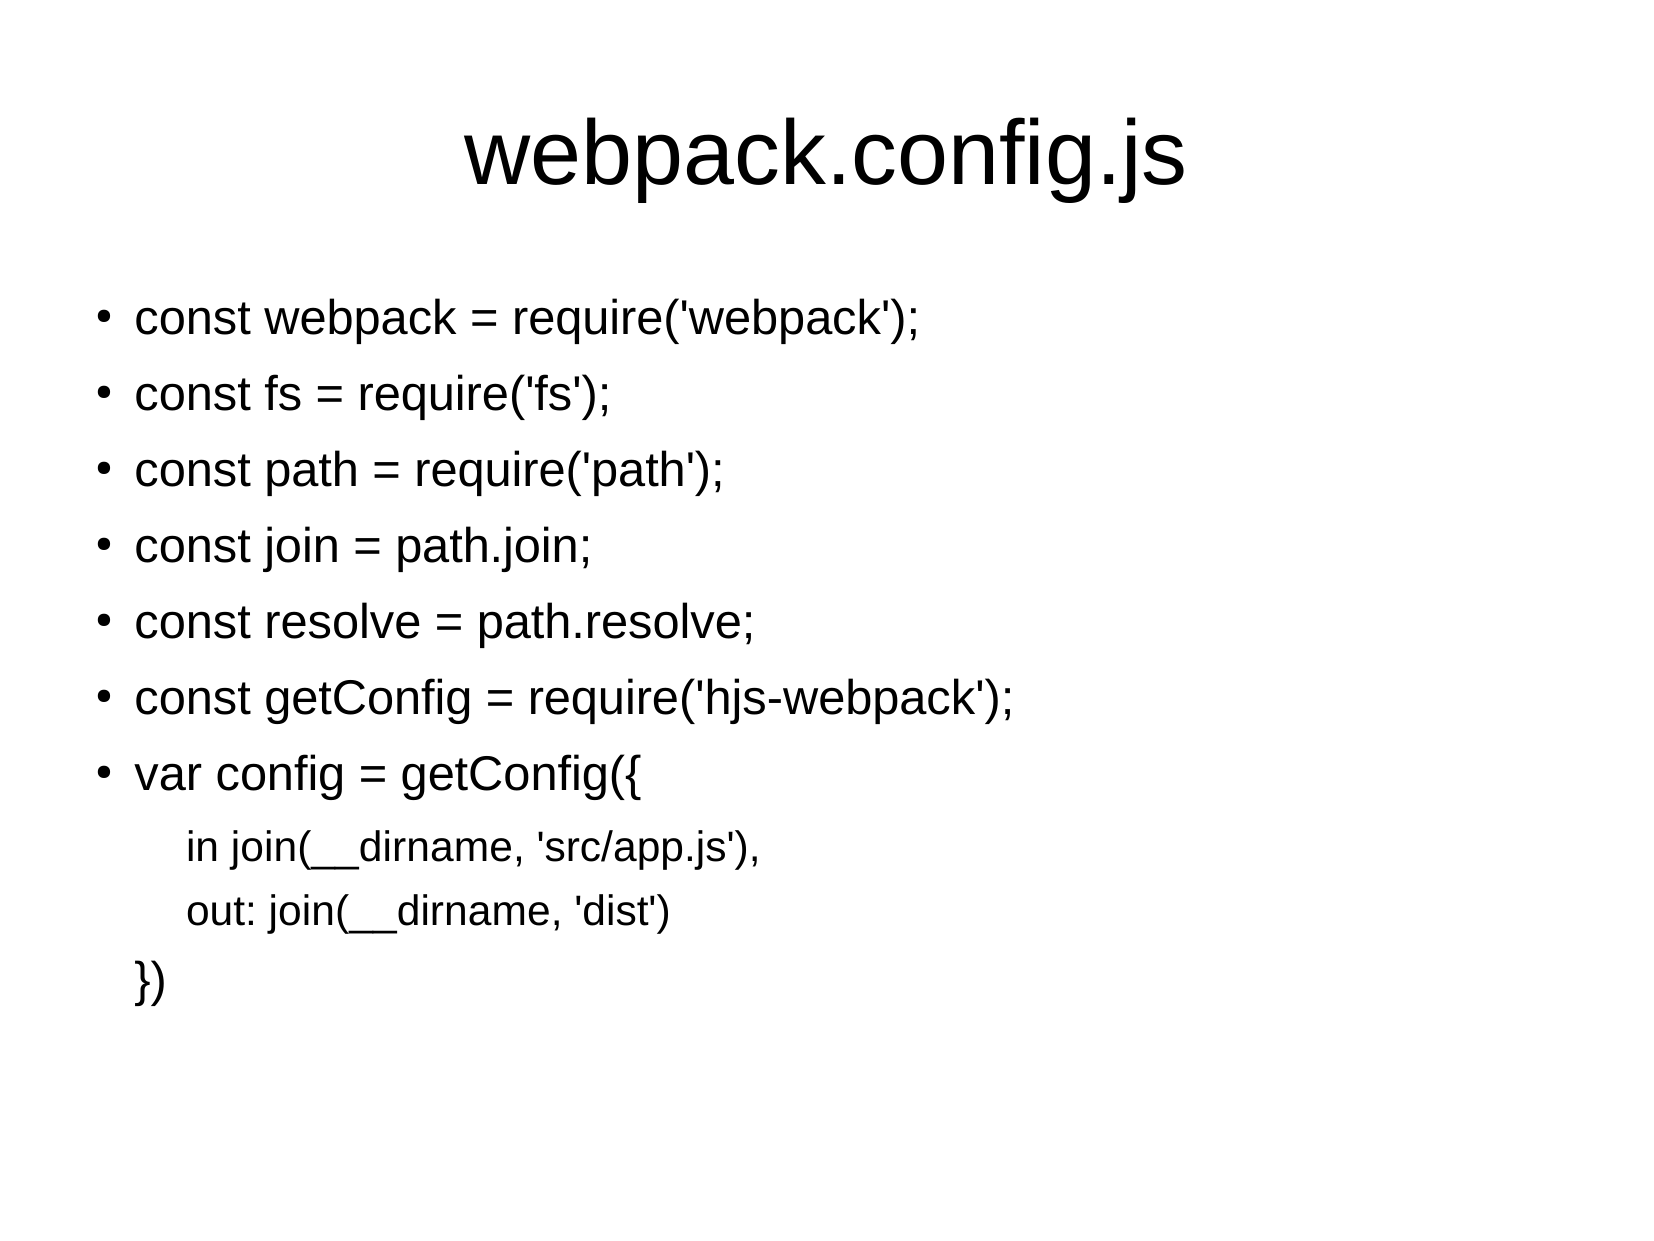

# webpack.config.js
const webpack = require('webpack');
const fs = require('fs');
const path = require('path');
const join = path.join;
const resolve = path.resolve;
const getConfig = require('hjs-webpack');
var config = getConfig({
in join(__dirname, 'src/app.js'),
out: join(__dirname, 'dist')
})